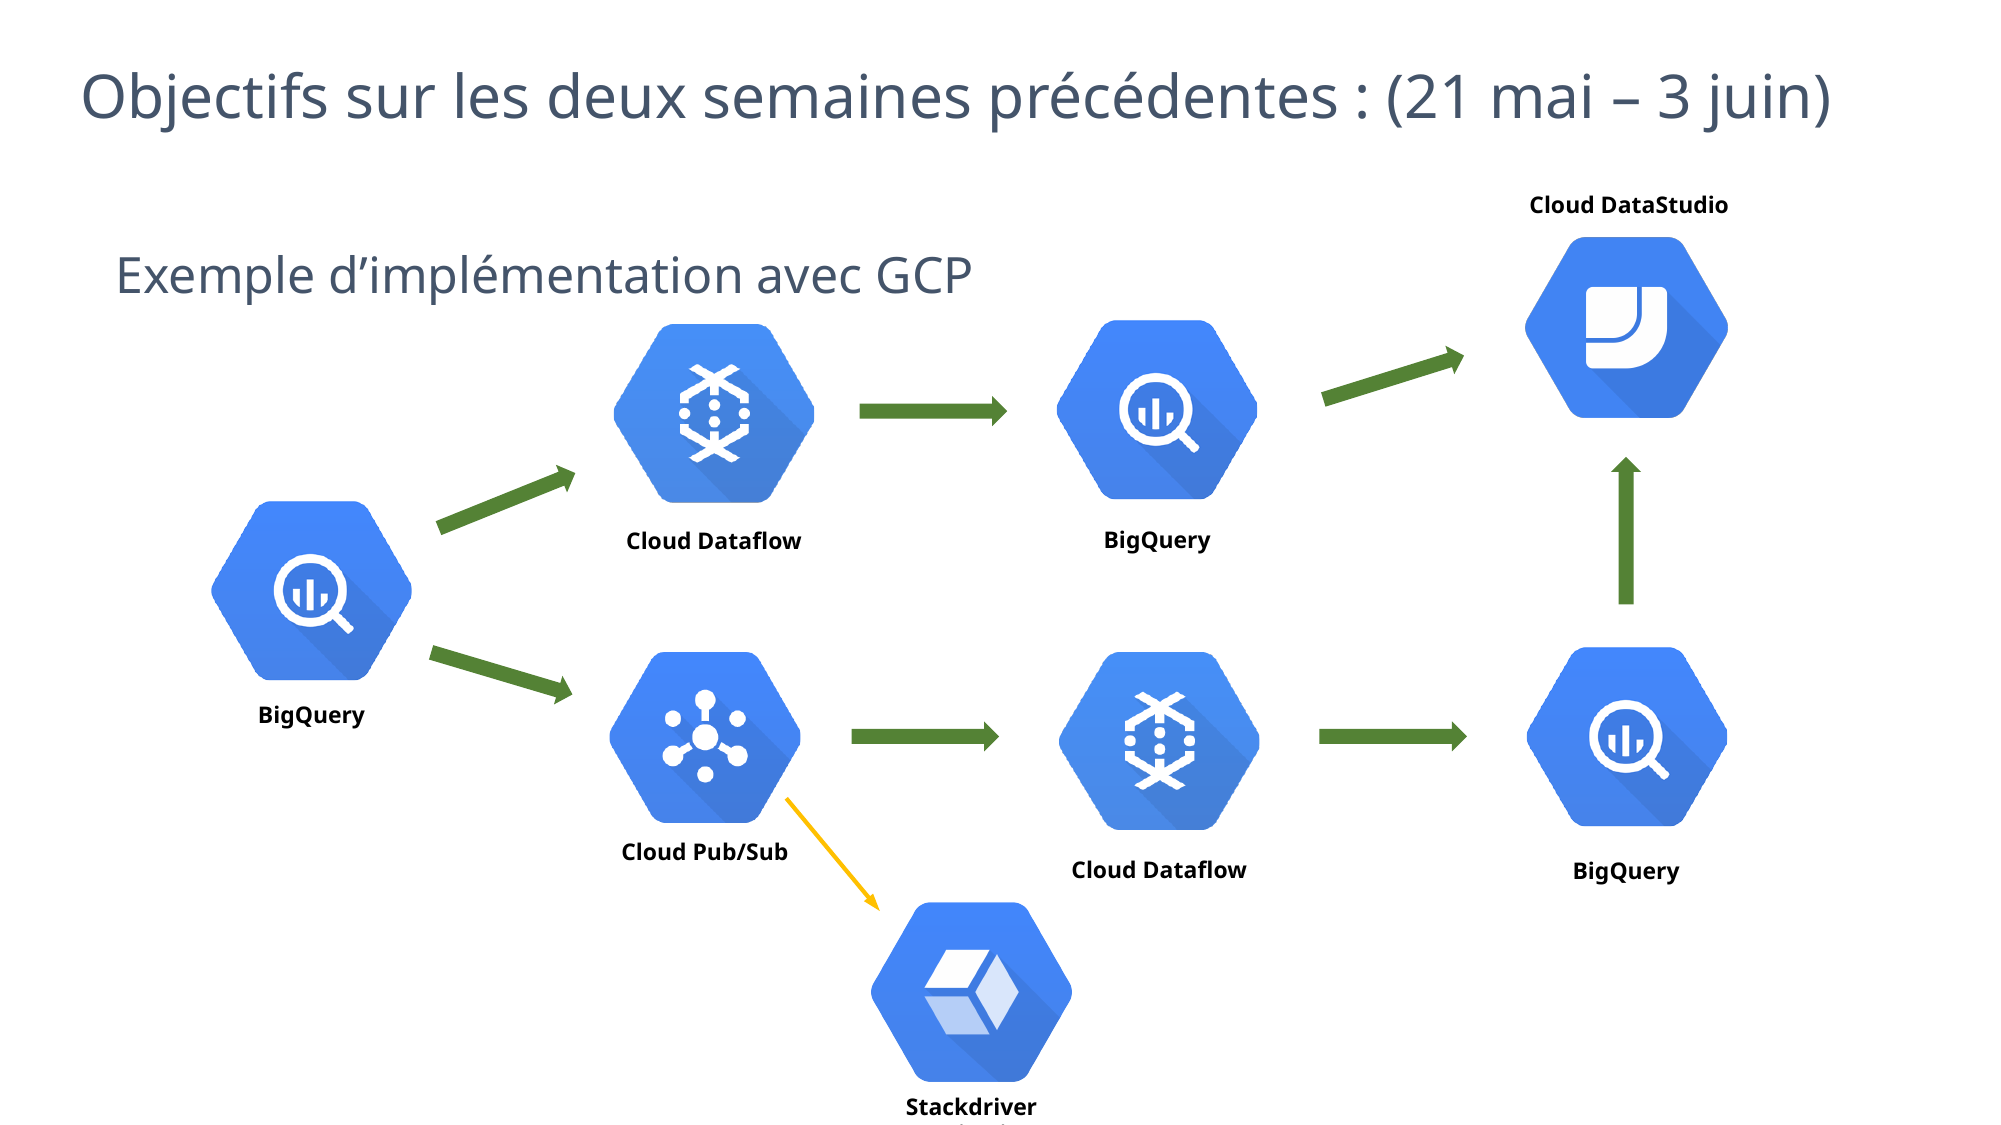

# Objectifs sur les deux semaines précédentes : (21 mai – 3 juin)
Cloud DataStudio
Exemple d’implémentation avec GCP
BigQuery
Cloud Dataflow
BigQuery
Cloud Pub/Sub
Cloud Dataflow
BigQuery
Stackdriver Monitoring